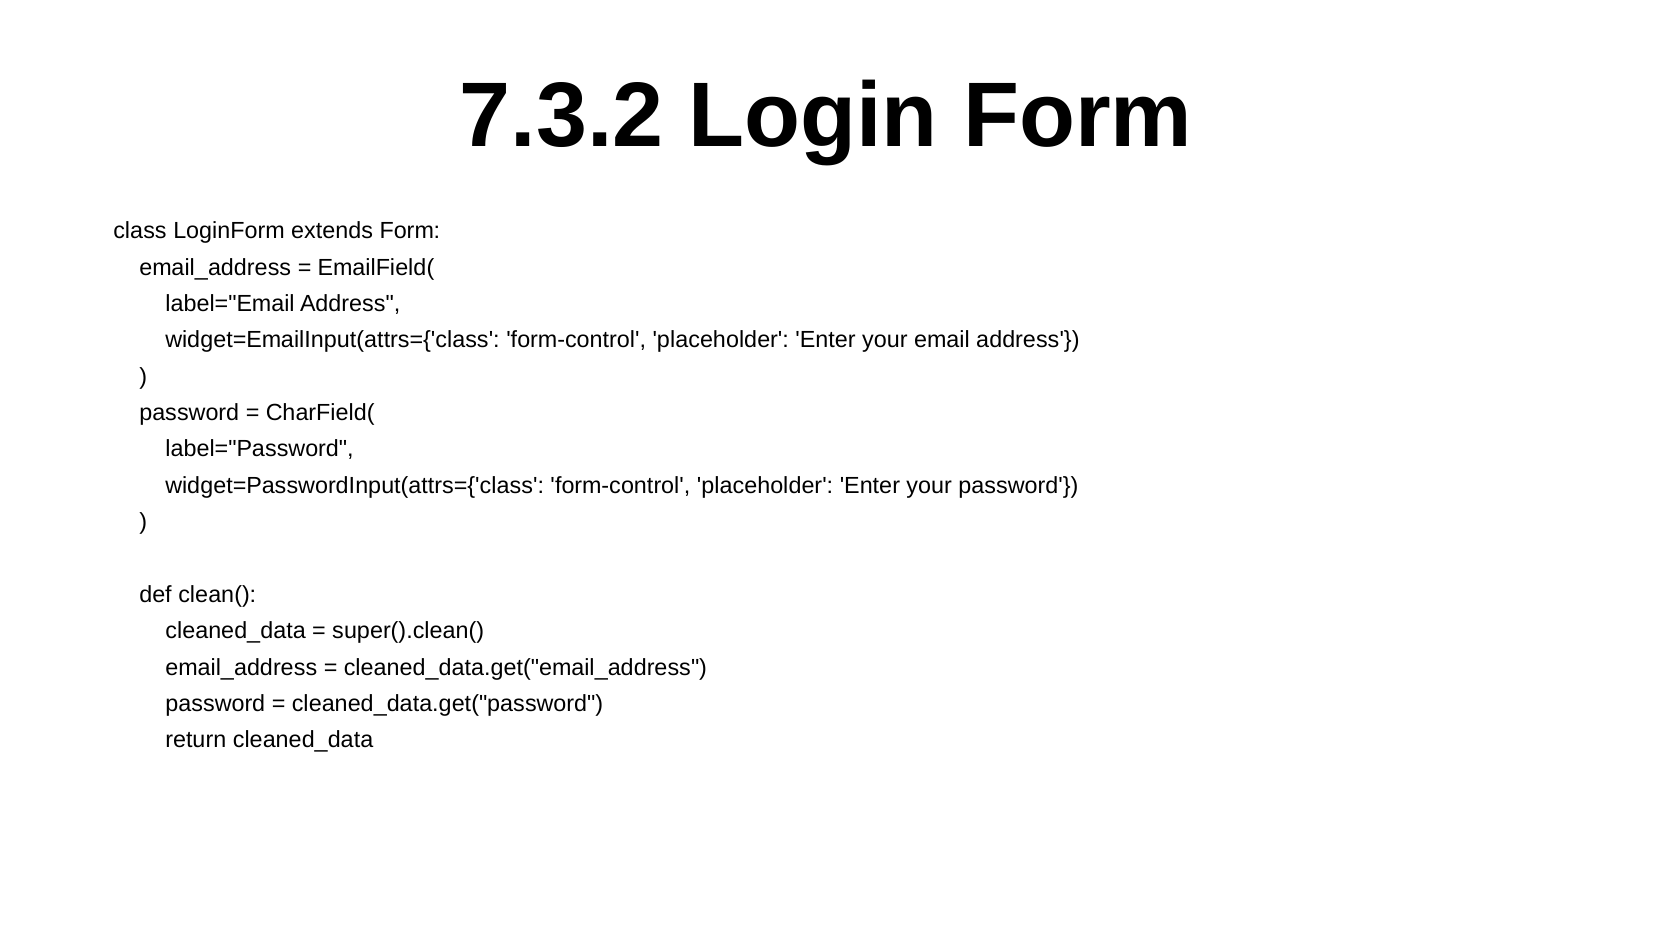

# 7.3.2 Login Form
class LoginForm extends Form:
 email_address = EmailField(
 label="Email Address",
 widget=EmailInput(attrs={'class': 'form-control', 'placeholder': 'Enter your email address'})
 )
 password = CharField(
 label="Password",
 widget=PasswordInput(attrs={'class': 'form-control', 'placeholder': 'Enter your password'})
 )
 def clean():
 cleaned_data = super().clean()
 email_address = cleaned_data.get("email_address")
 password = cleaned_data.get("password")
 return cleaned_data